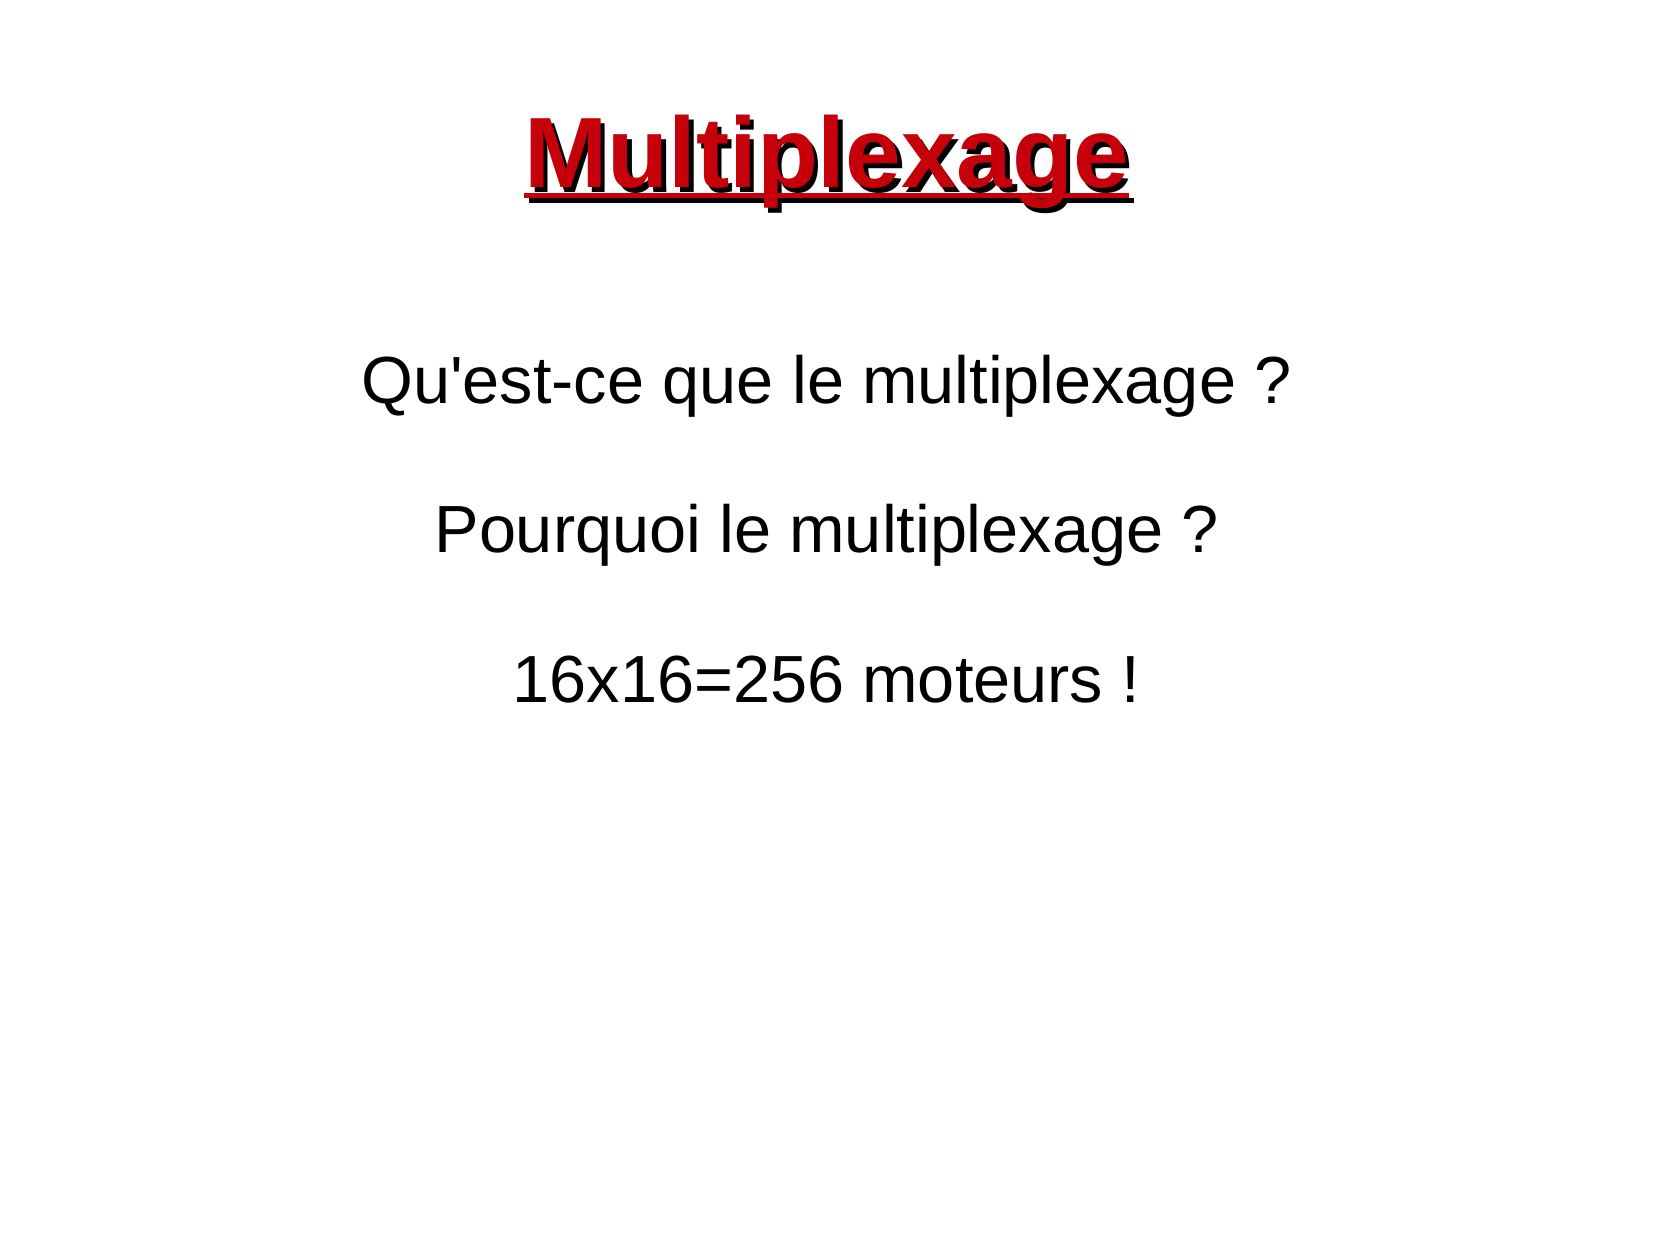

Qu'est-ce que le multiplexage ?
Pourquoi le multiplexage ?
16x16=256 moteurs !
# Multiplexage